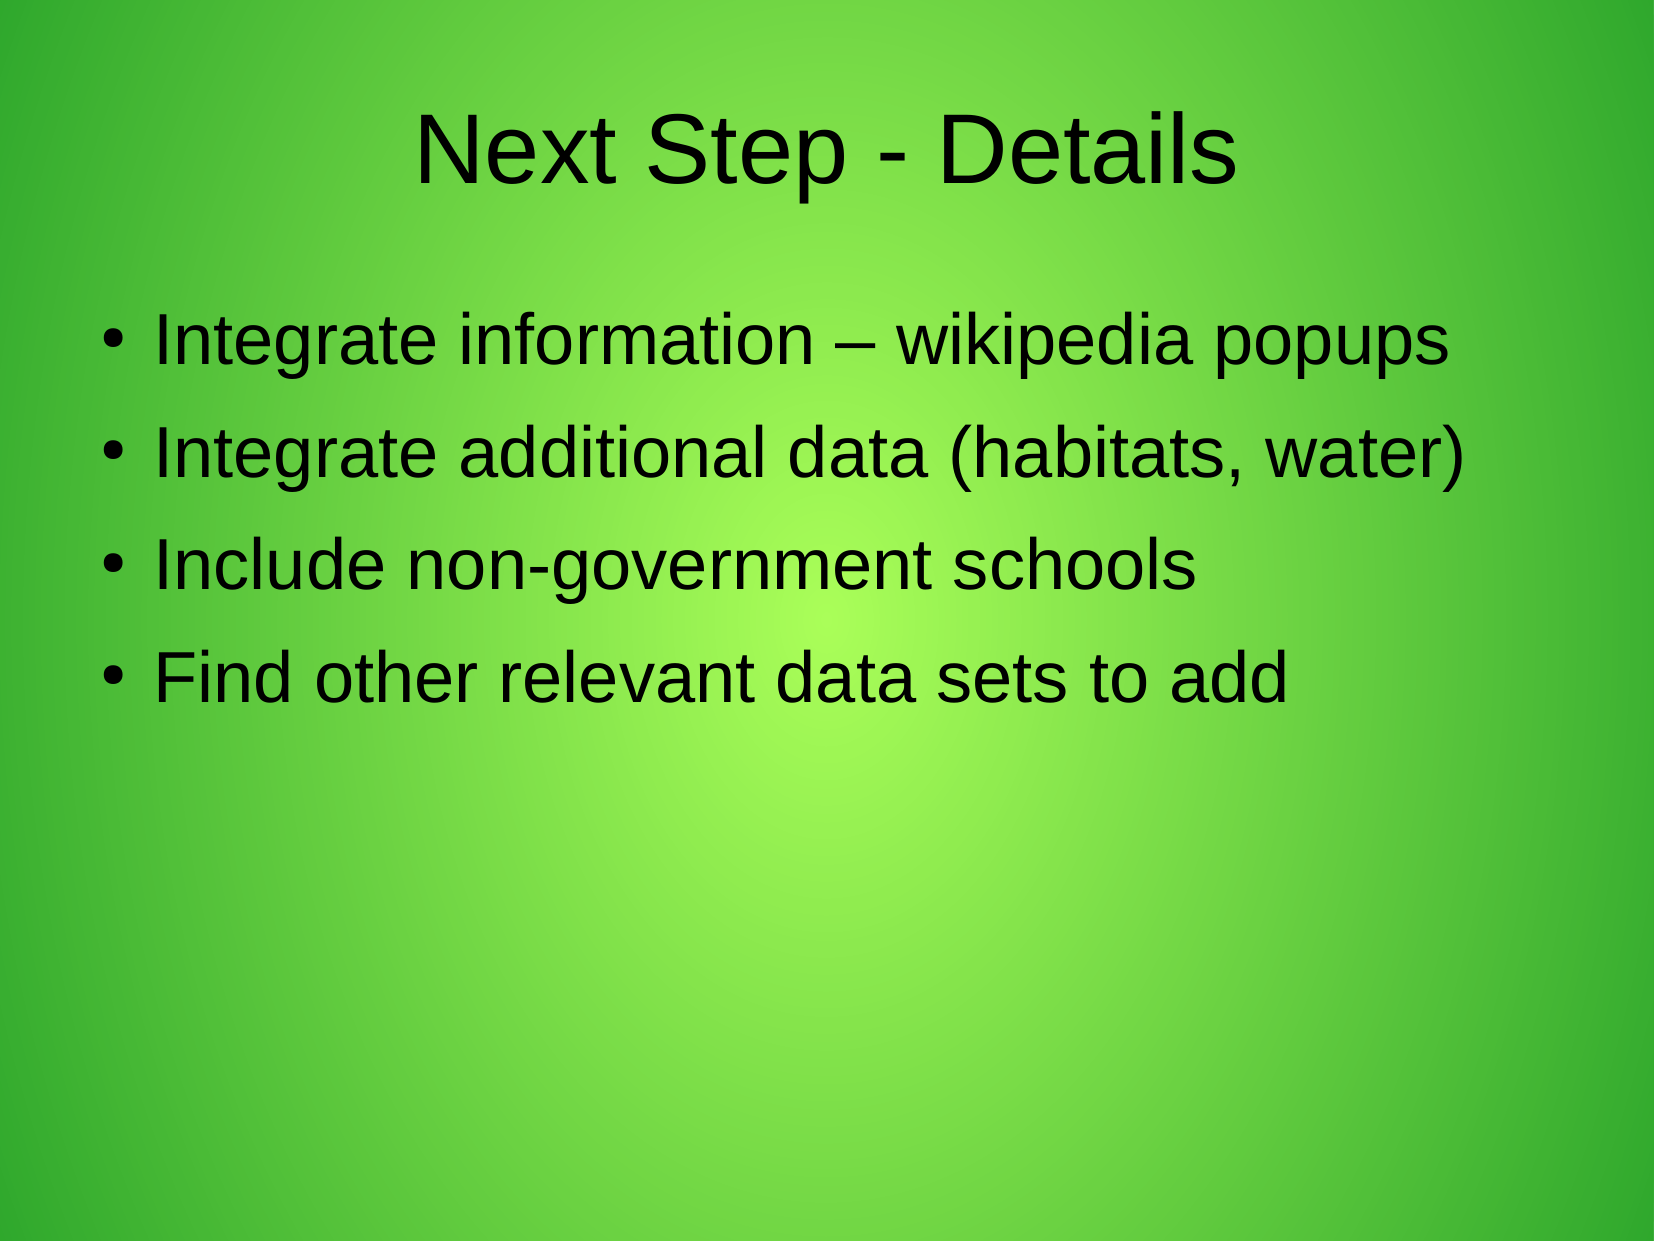

# Next Step - Details
Integrate information – wikipedia popups
Integrate additional data (habitats, water)
Include non-government schools
Find other relevant data sets to add